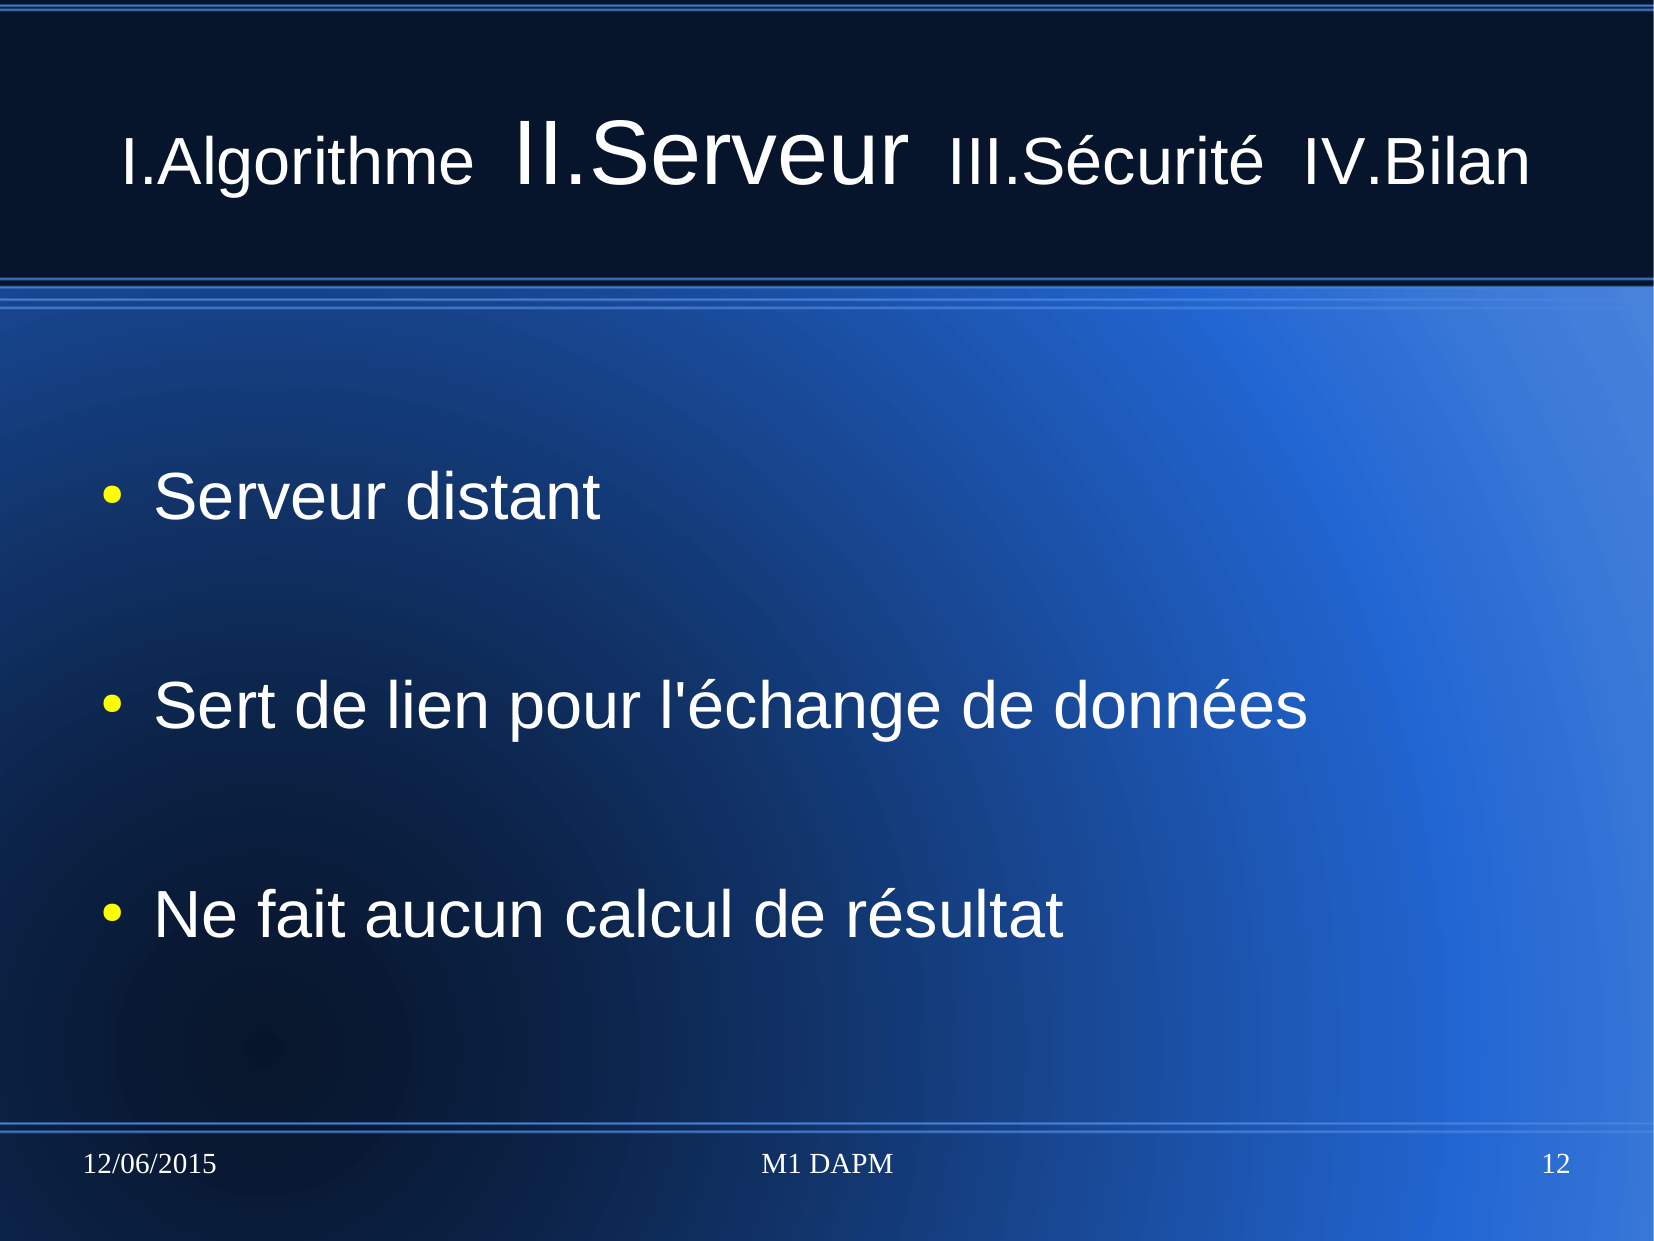

# I.Algorithme II.Serveur III.Sécurité IV.Bilan
Serveur distant
Sert de lien pour l'échange de données
Ne fait aucun calcul de résultat
12/06/2015
M1 DAPM
12